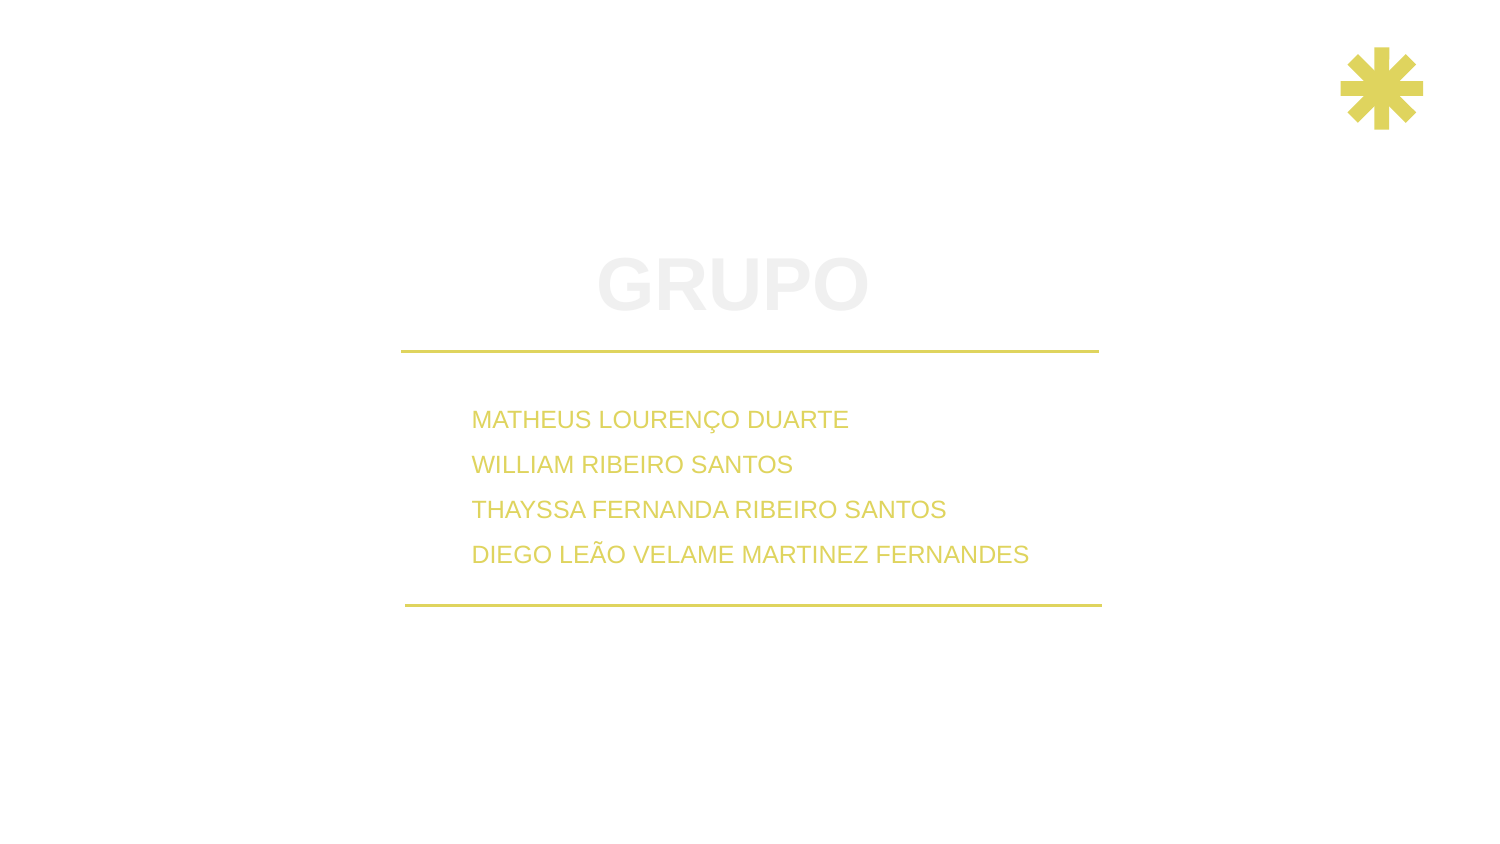

# GRUPO
MATHEUS LOURENÇO DUARTE
WILLIAM RIBEIRO SANTOS
THAYSSA FERNANDA RIBEIRO SANTOS
DIEGO LEÃO VELAME MARTINEZ FERNANDES